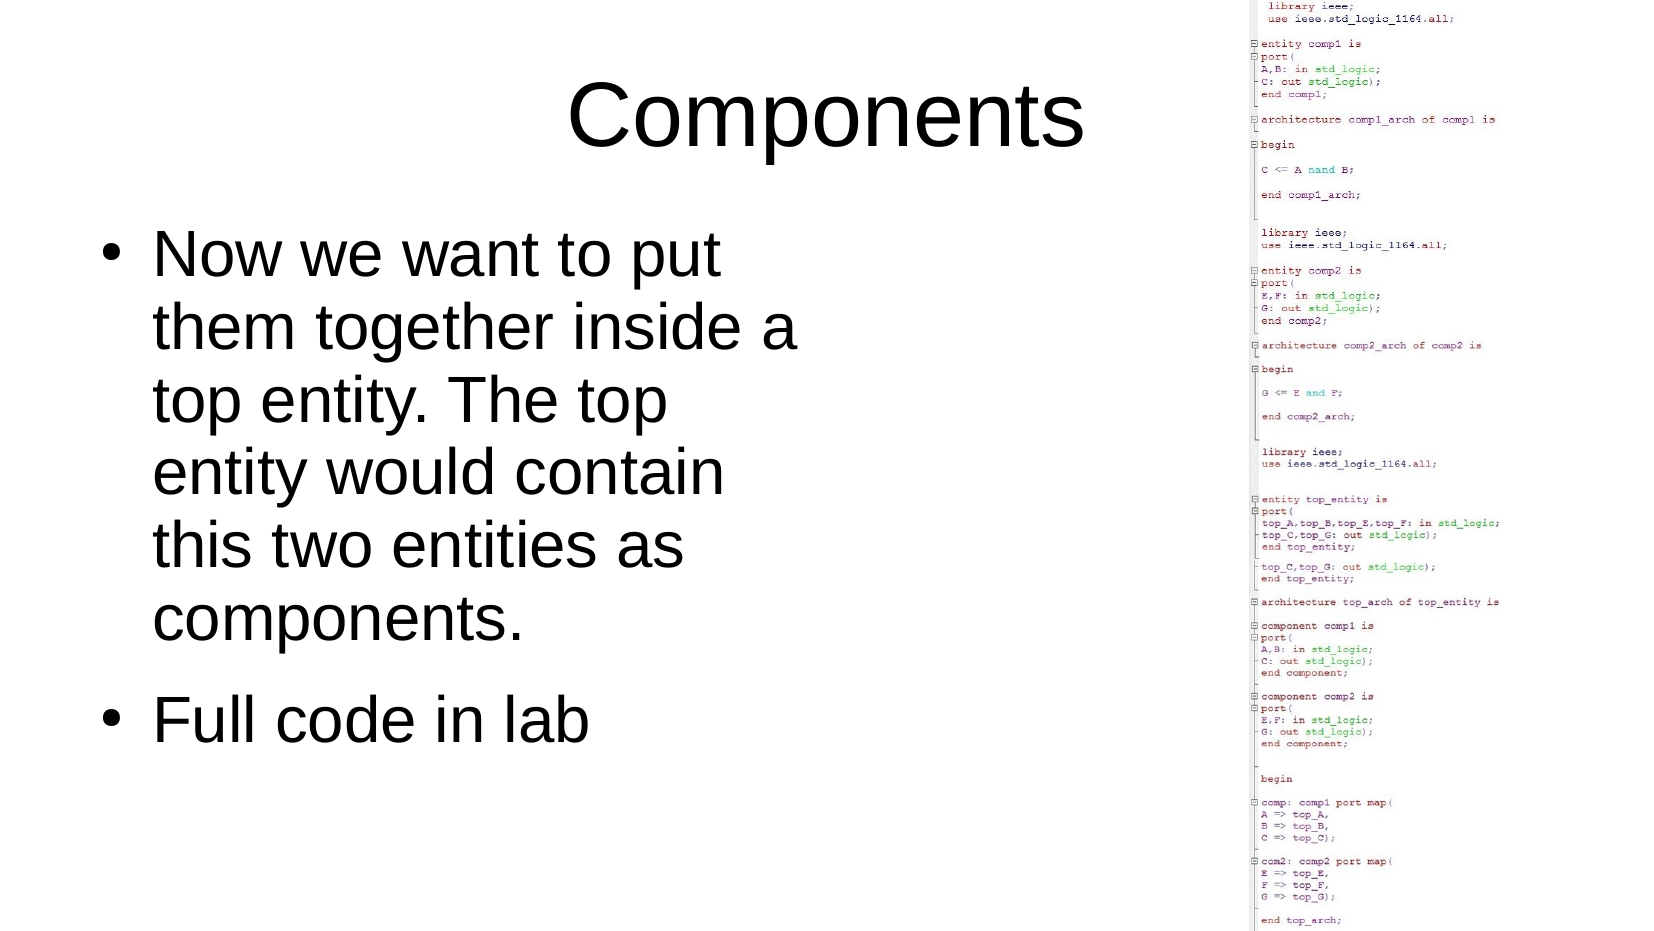

# Components
Now we want to put them together inside a top entity. The top entity would contain this two entities as components.
Full code in lab